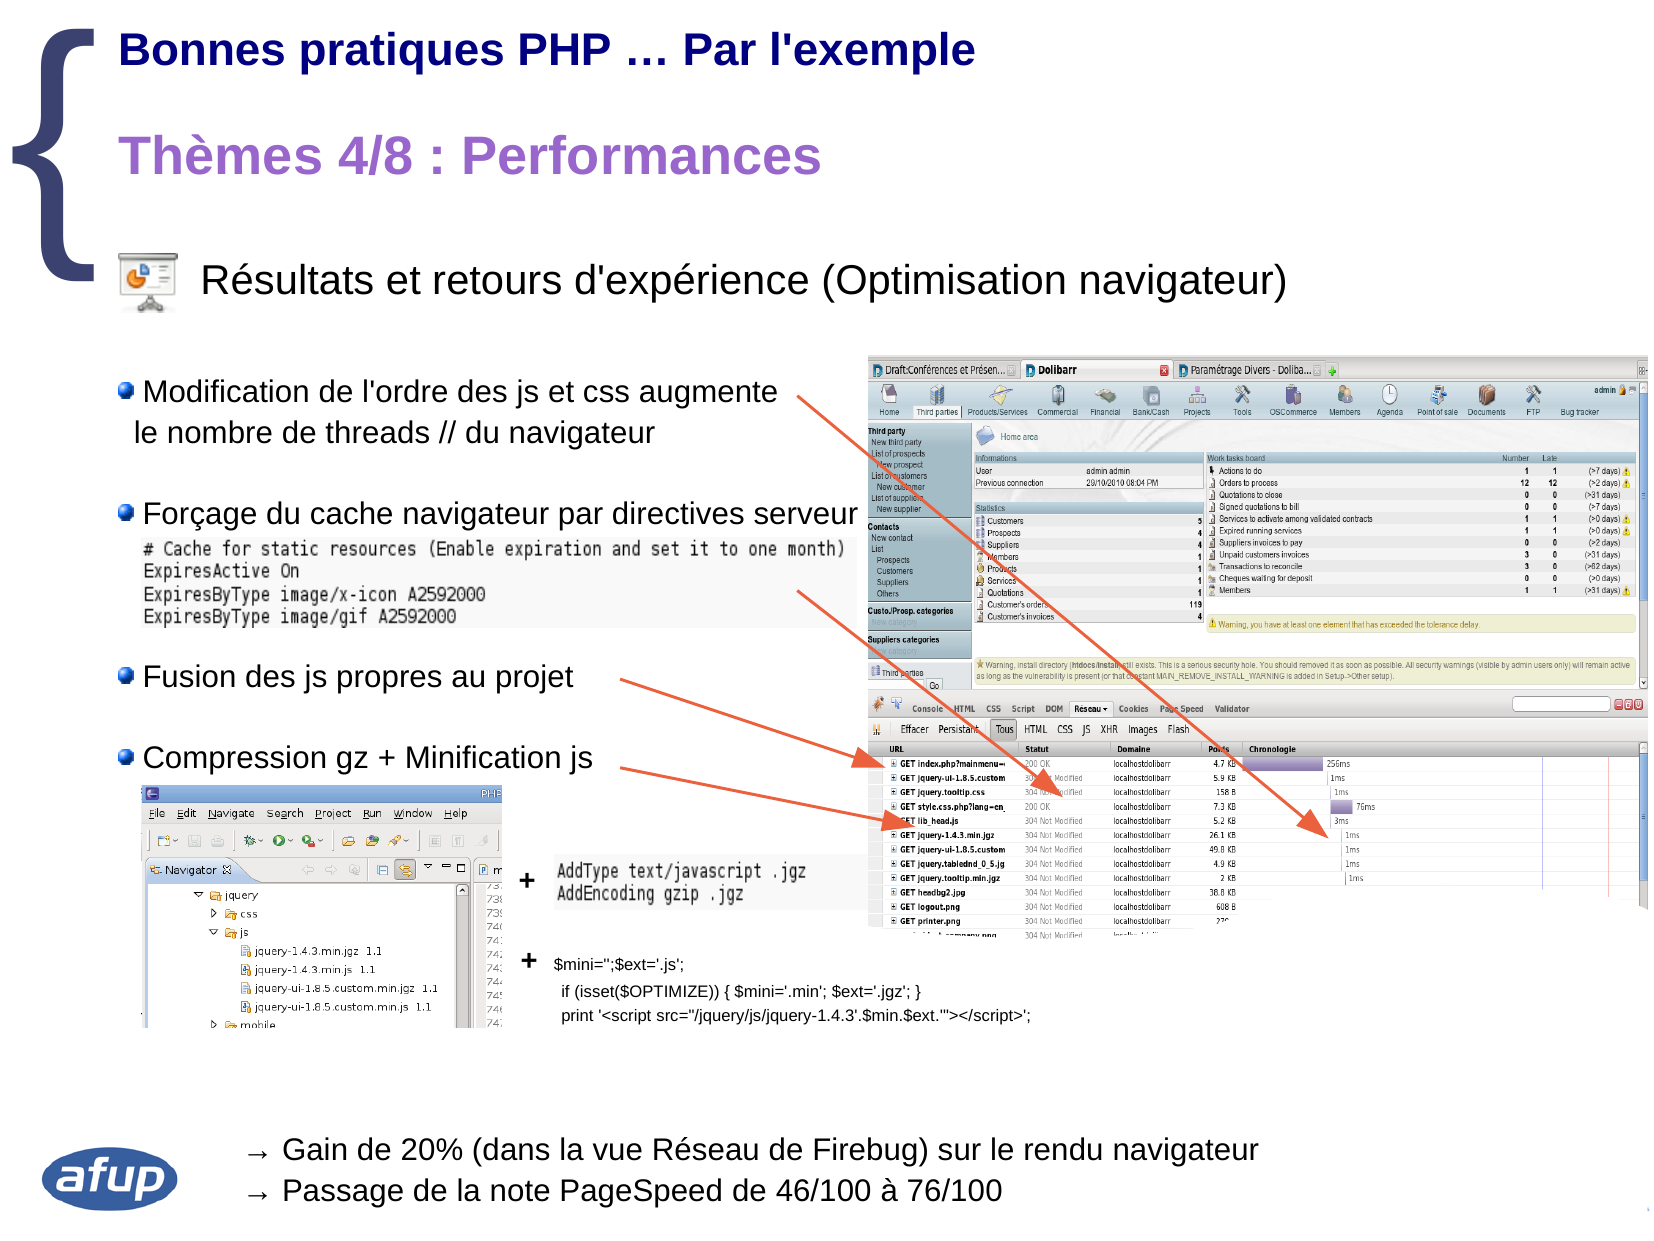

# Bonnes pratiques PHP … Par l'exemple Thèmes 4/8 : Performances
 Résultats et retours d'expérience (Optimisation navigateur)
 Modification de l'ordre des js et css augmente
le nombre de threads // du navigateur
 Forçage du cache navigateur par directives serveur
 Fusion des js propres au projet
 Compression gz + Minification js
 +
					 + $mini='';$ext='.js';
 if (isset($OPTIMIZE)) { $mini='.min'; $ext='.jgz'; }
 print '<script src="/jquery/js/jquery-1.4.3'.$min.$ext.'"></script>';
→ Gain de 20% (dans la vue Réseau de Firebug) sur le rendu navigateur
→ Passage de la note PageSpeed de 46/100 à 76/100